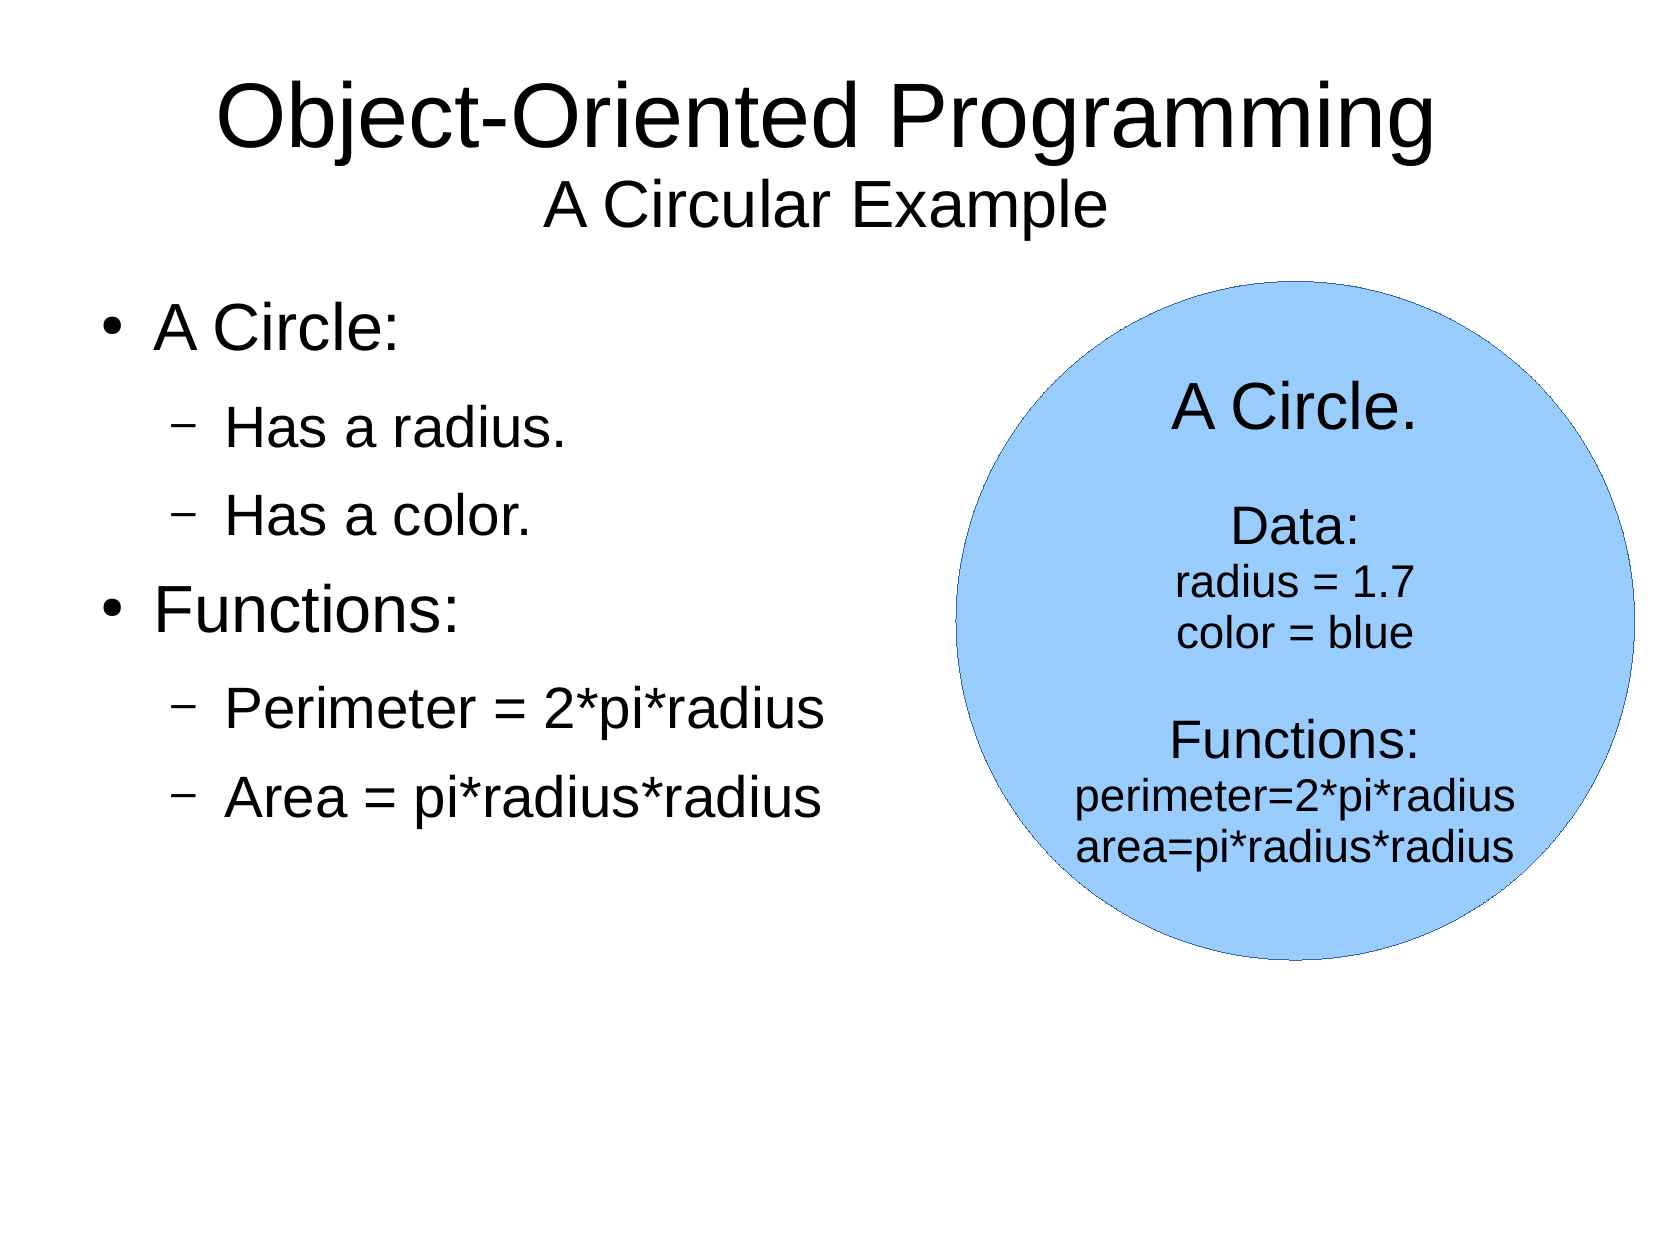

# Object-Oriented Programming A Circular Example
A Circle.
Data:
radius = 1.7
color = blue
Functions:
perimeter=2*pi*radius
area=pi*radius*radius
A Circle:
Has a radius.
Has a color.
Functions:
Perimeter = 2*pi*radius
Area = pi*radius*radius